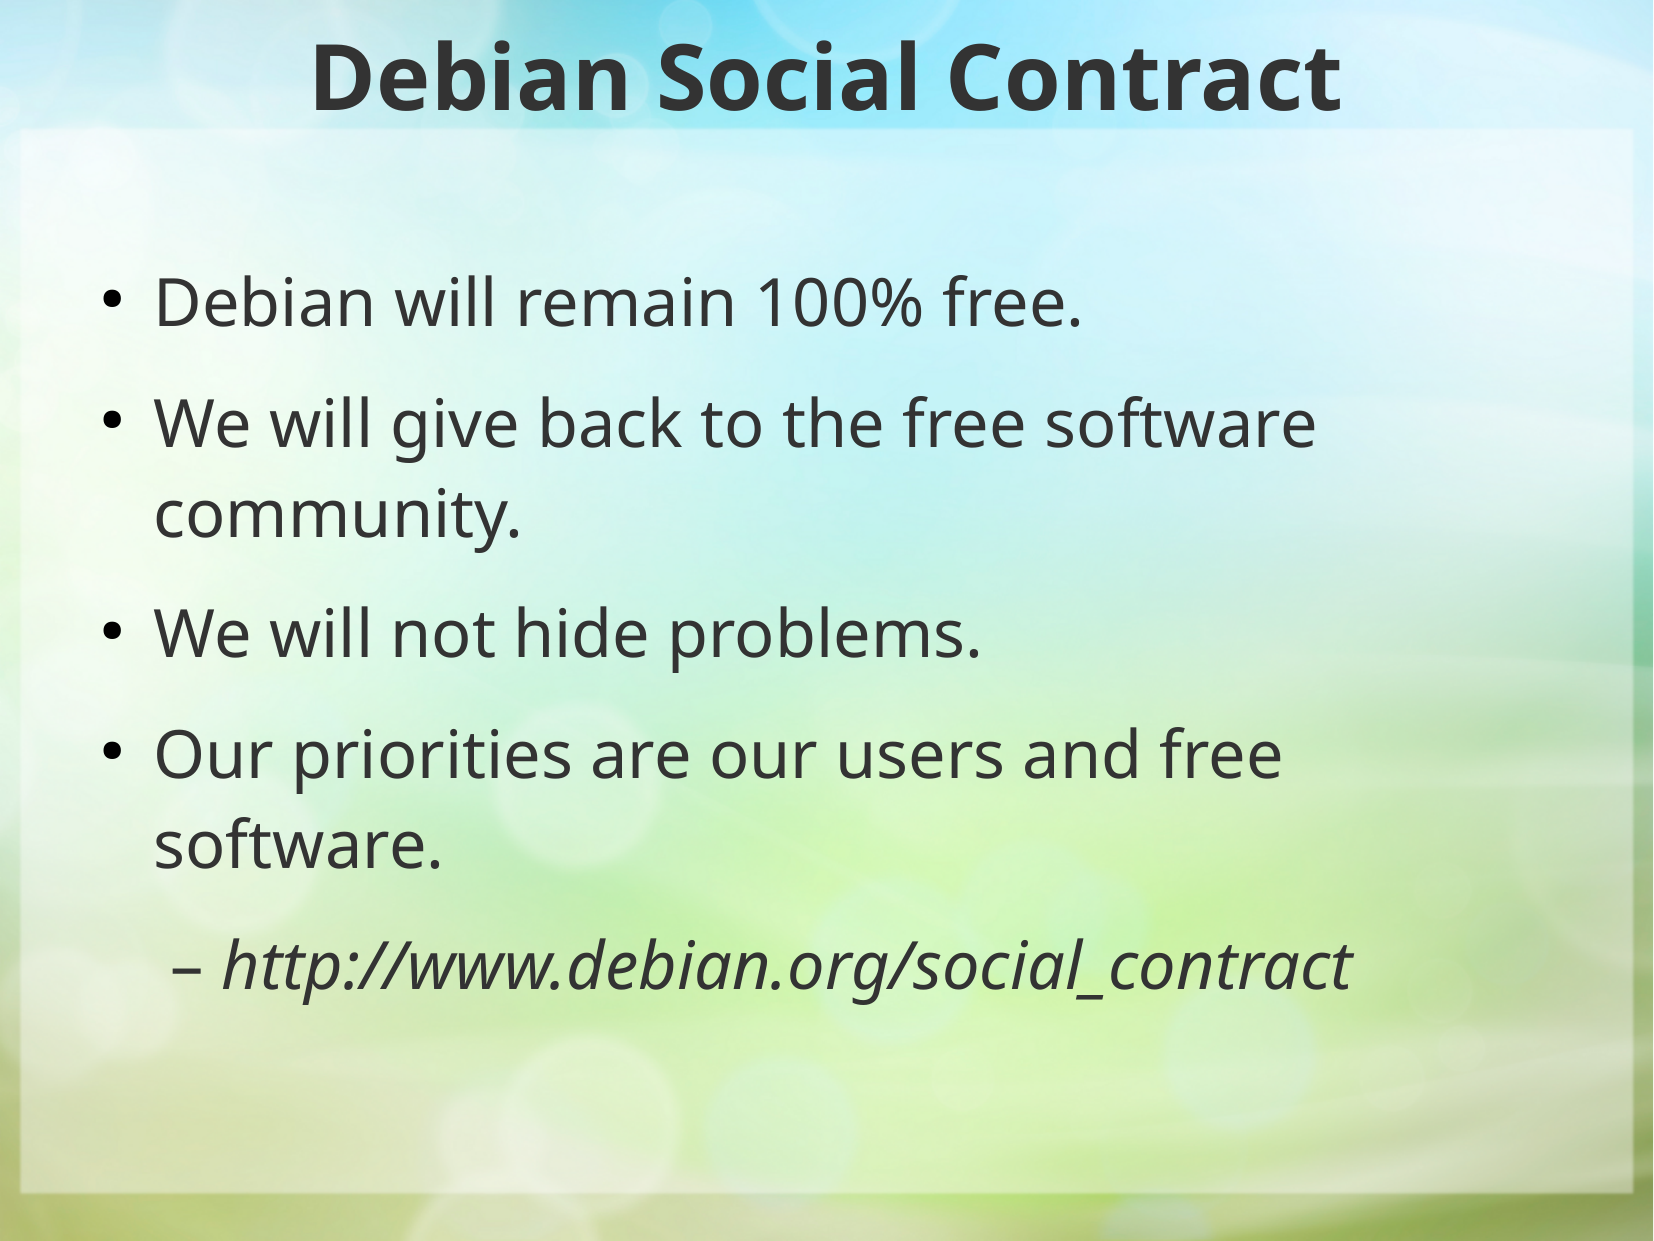

# Debian Social Contract
Debian will remain 100% free.
We will give back to the free software community.
We will not hide problems.
Our priorities are our users and free software.
 – http://www.debian.org/social_contract